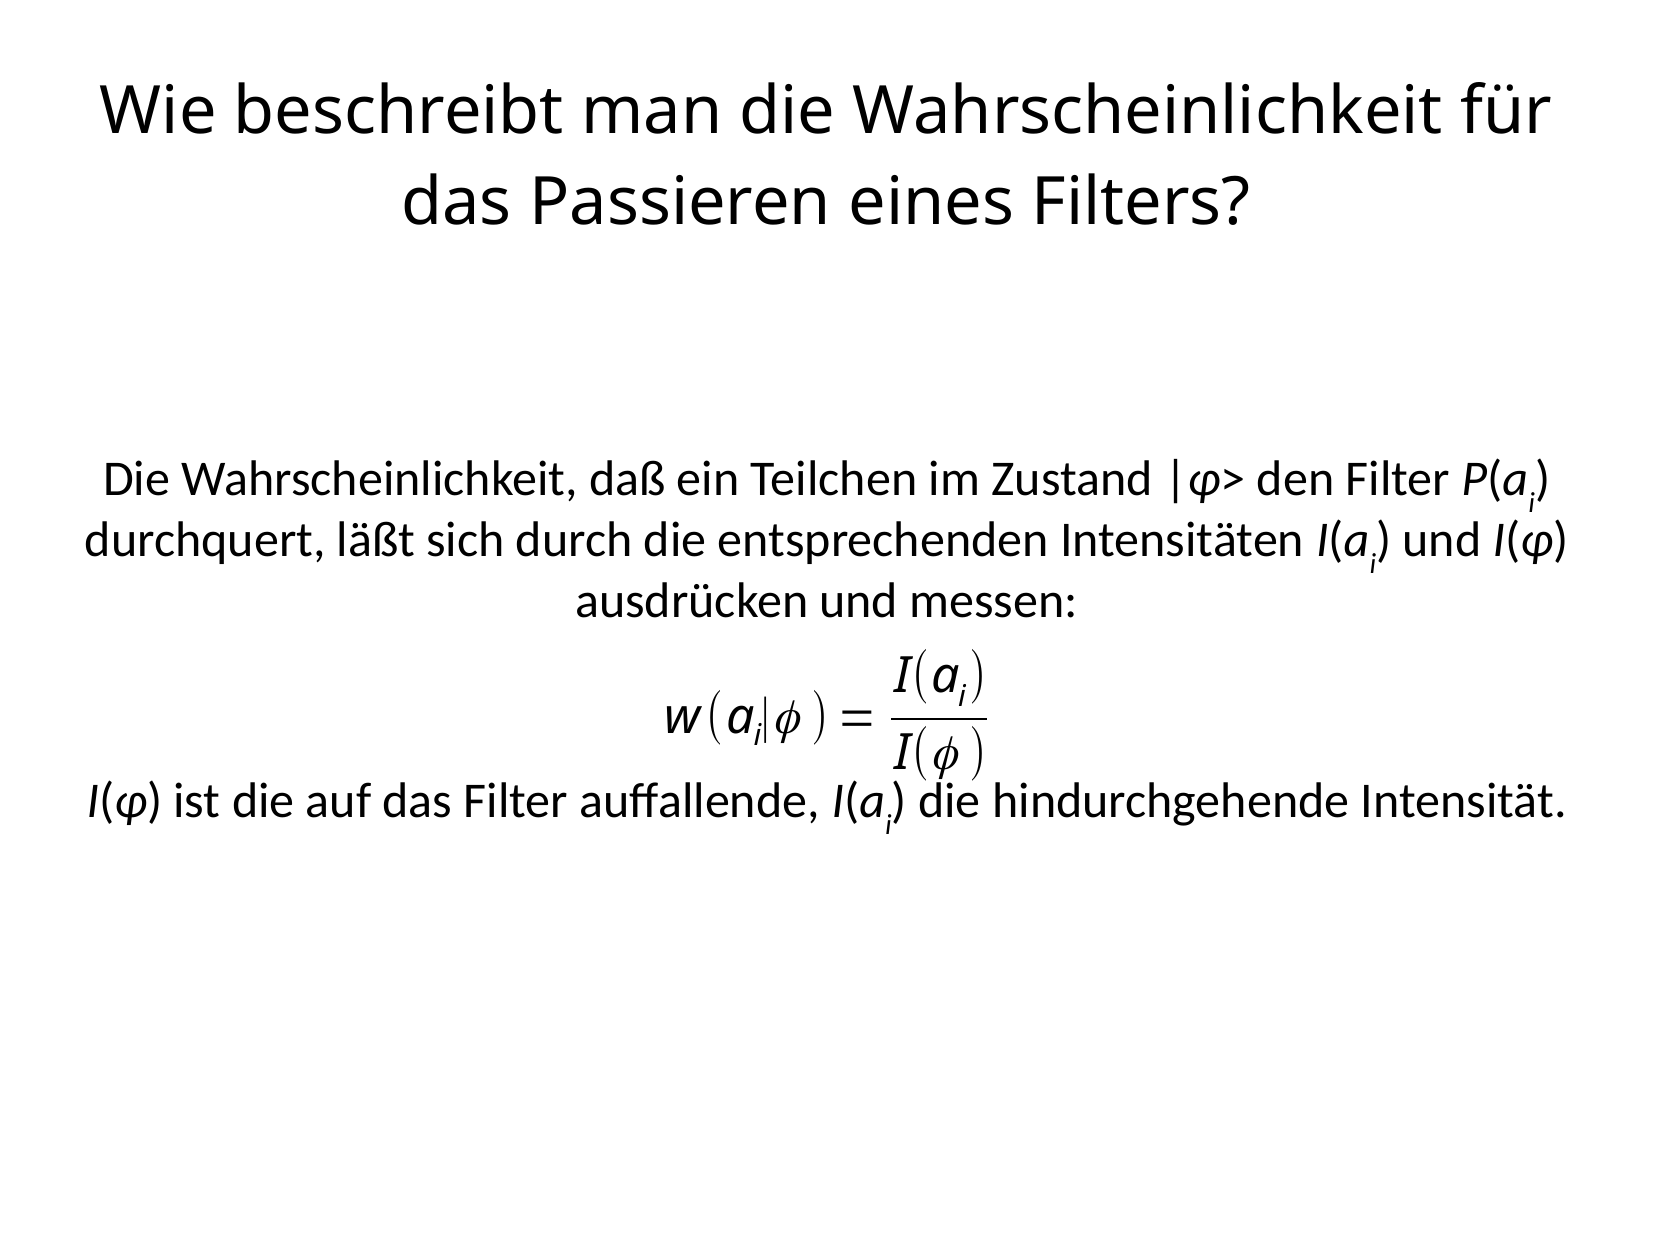

# Wie beschreibt man die Wahrscheinlichkeit für das Passieren eines Filters?
Die Wahrscheinlichkeit, daß ein Teilchen im Zustand |φ> den Filter P(ai) durchquert, läßt sich durch die entsprechenden Intensitäten I(ai) und I(φ) ausdrücken und messen:
I(φ) ist die auf das Filter auffallende, I(ai) die hindurchgehende Intensität.